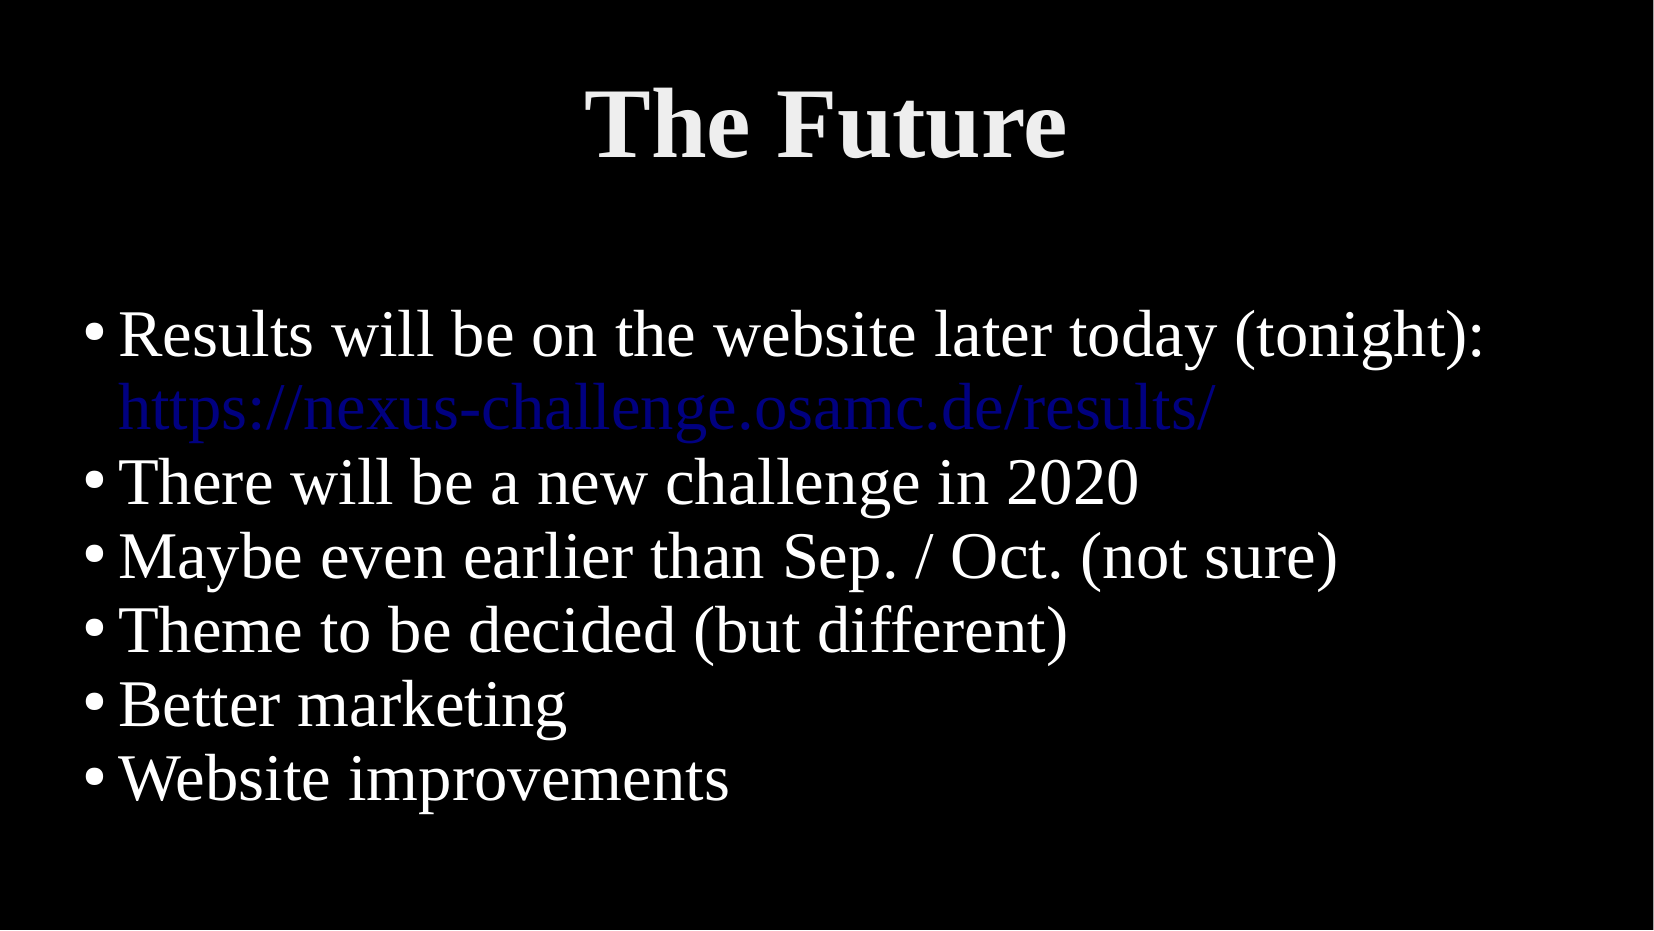

# The Future
Results will be on the website later today (tonight):
https://nexus-challenge.osamc.de/results/
There will be a new challenge in 2020
Maybe even earlier than Sep. / Oct. (not sure)
Theme to be decided (but different)
Better marketing
Website improvements